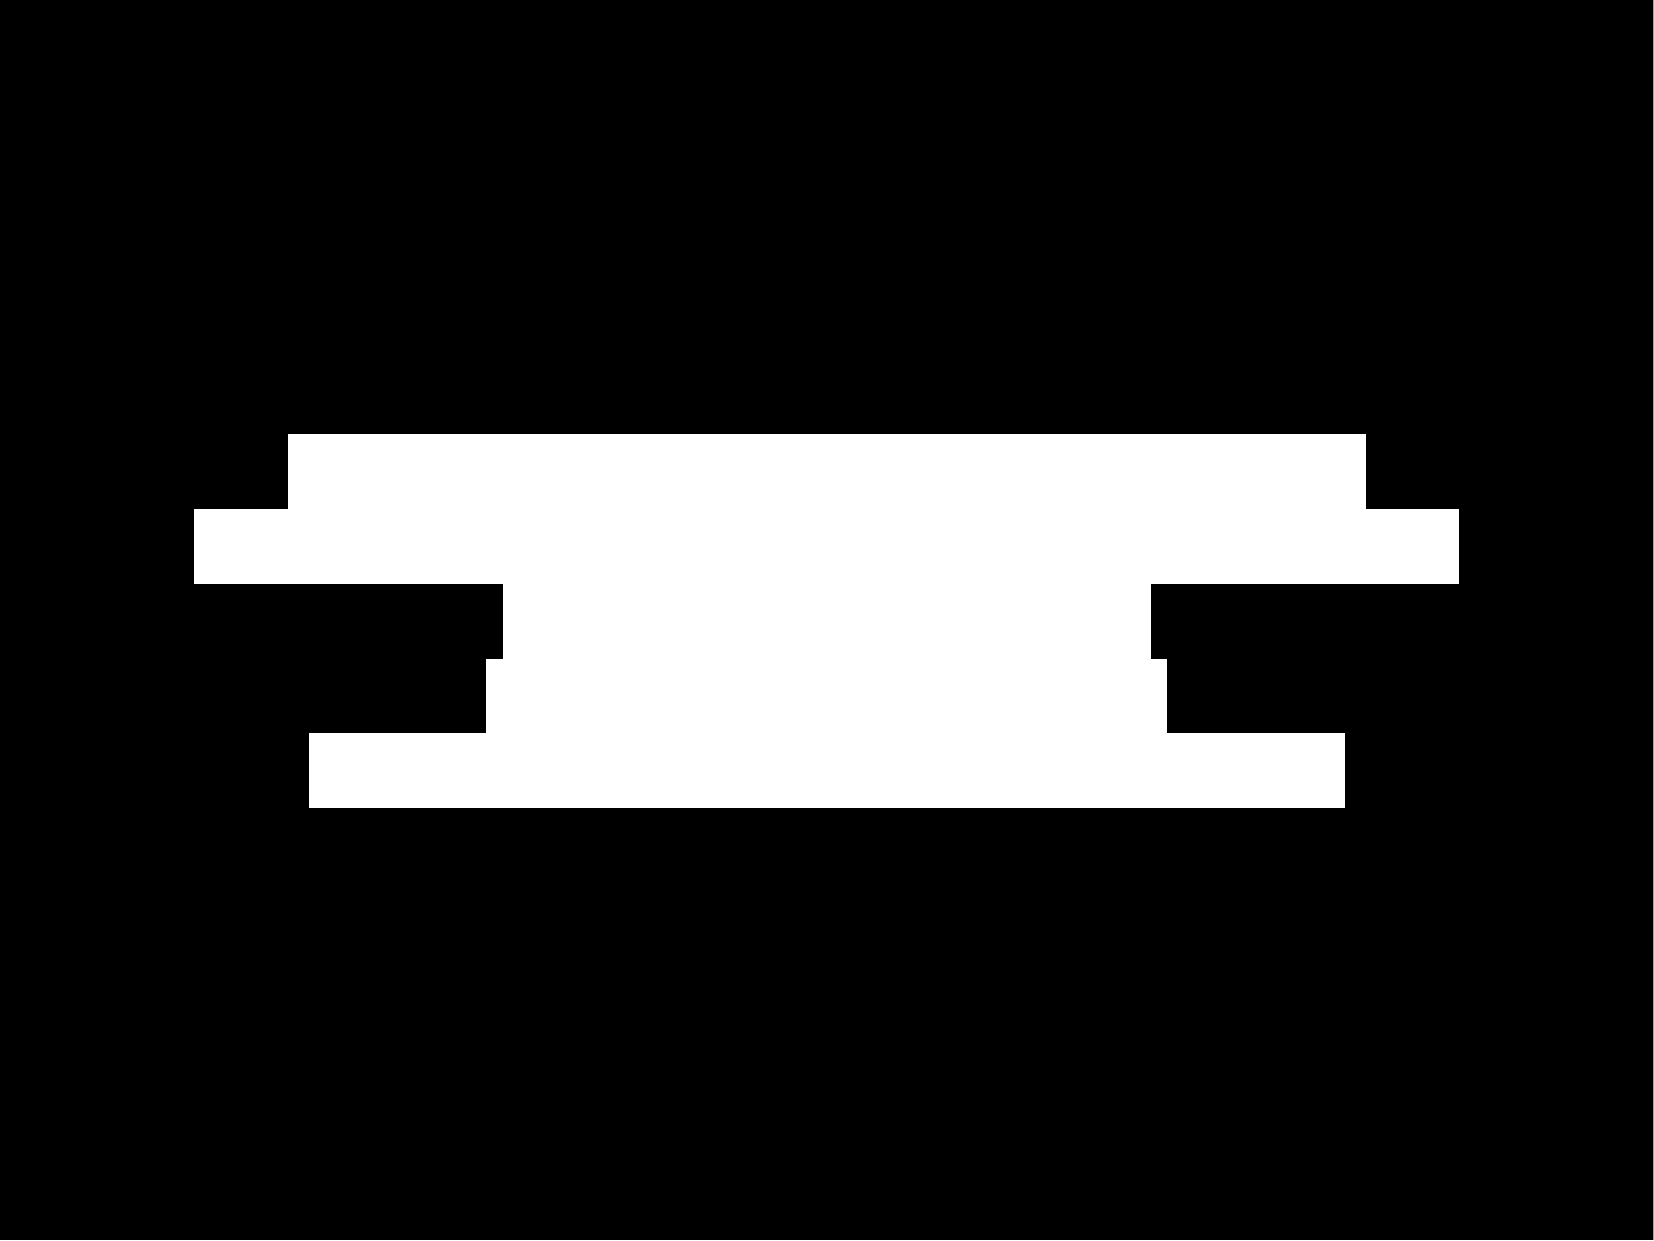

# Espírito de Deus me usa nessa hora
Me unja pra fazer as obras do Teu coração
Pregar as boas novas
Curar os quebrantados
E ao mundo proclamar a libertação